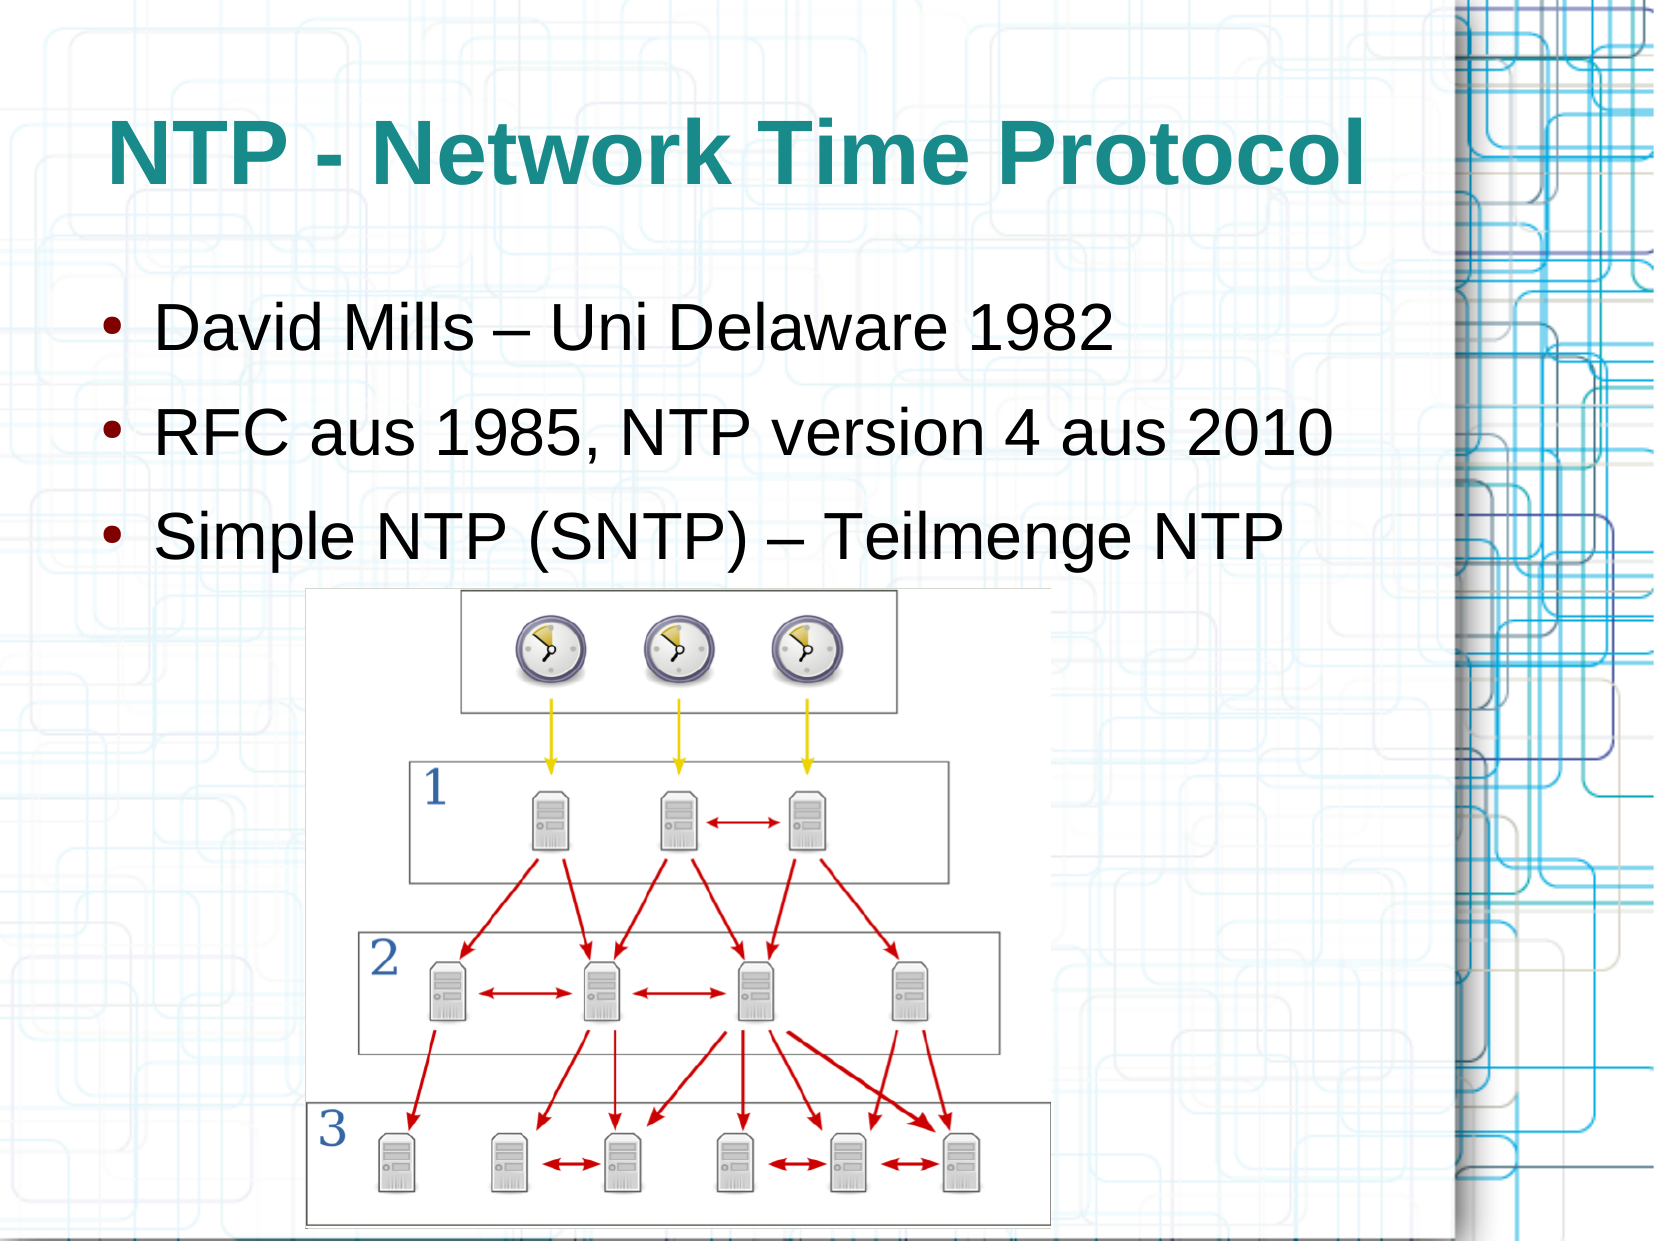

# NTP - Network Time Protocol
David Mills – Uni Delaware 1982
RFC aus 1985, NTP version 4 aus 2010
Simple NTP (SNTP) – Teilmenge NTP